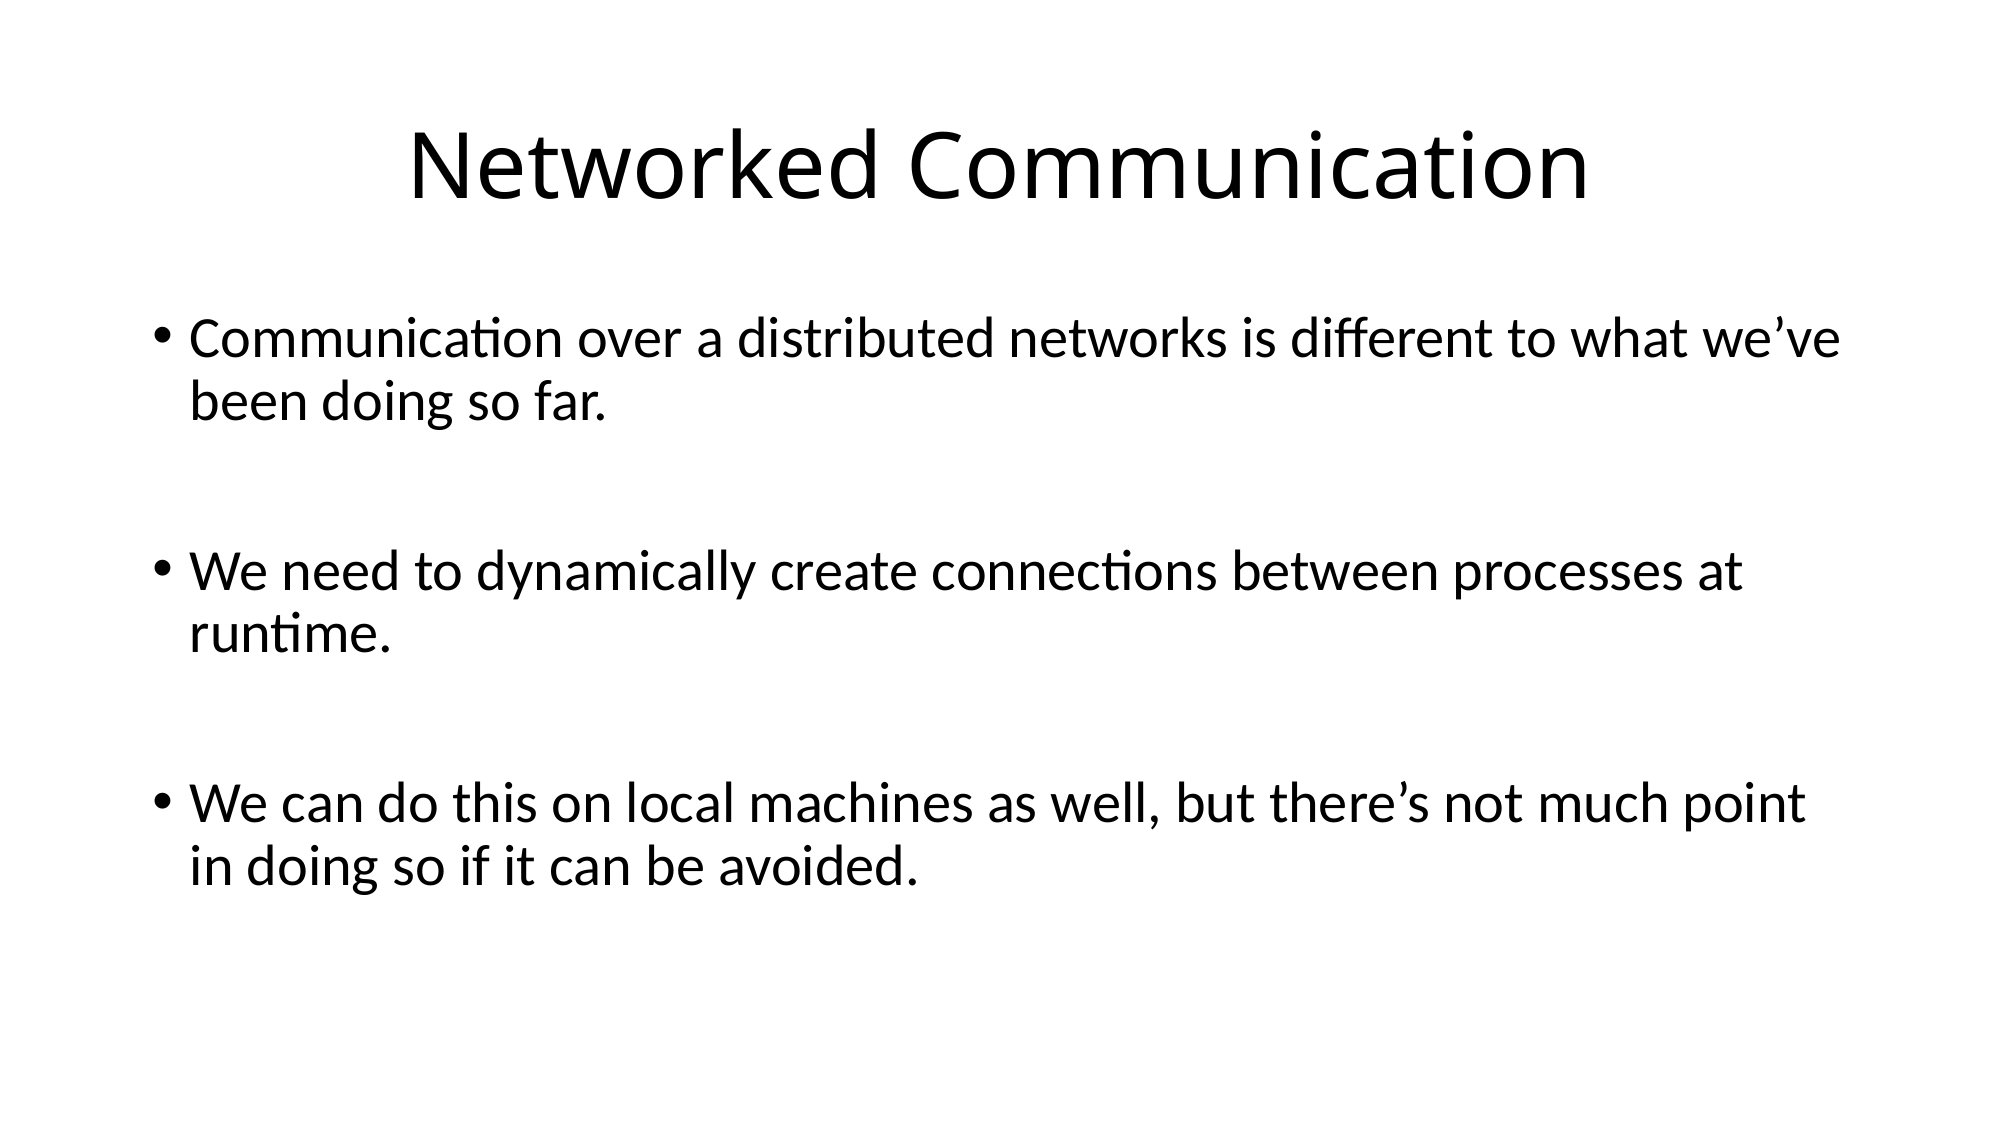

# Networked Communication
Communication over a distributed networks is different to what we’ve been doing so far.
We need to dynamically create connections between processes at runtime.
We can do this on local machines as well, but there’s not much point in doing so if it can be avoided.